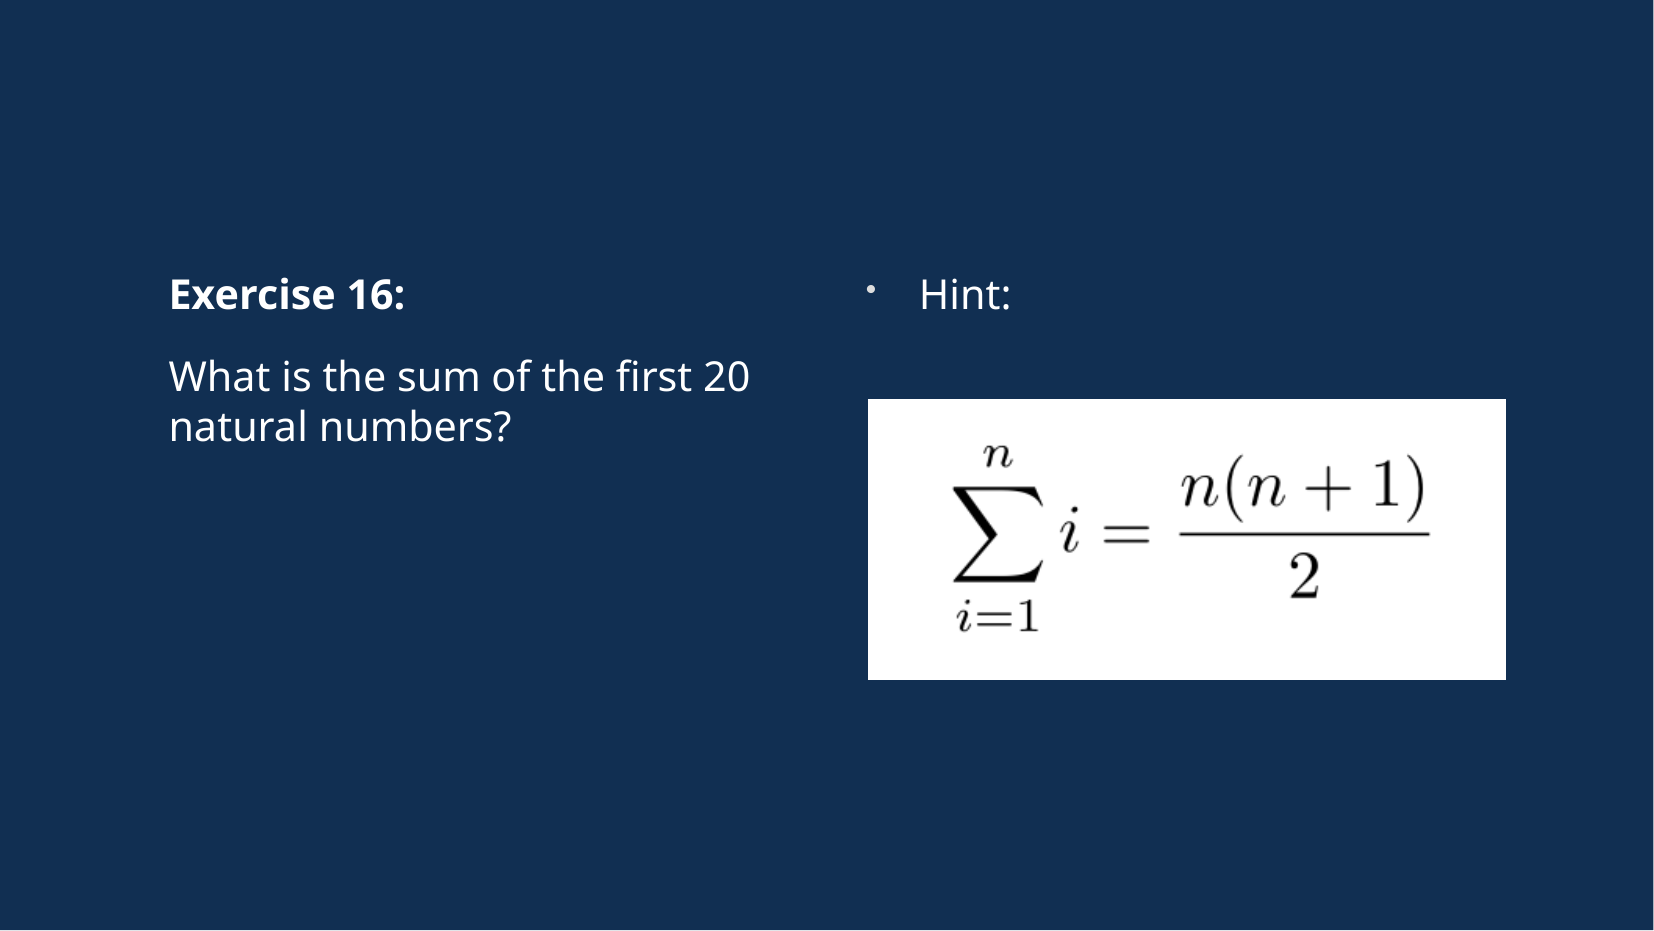

#
Exercise 16:
What is the sum of the first 20 natural numbers?
Hint: